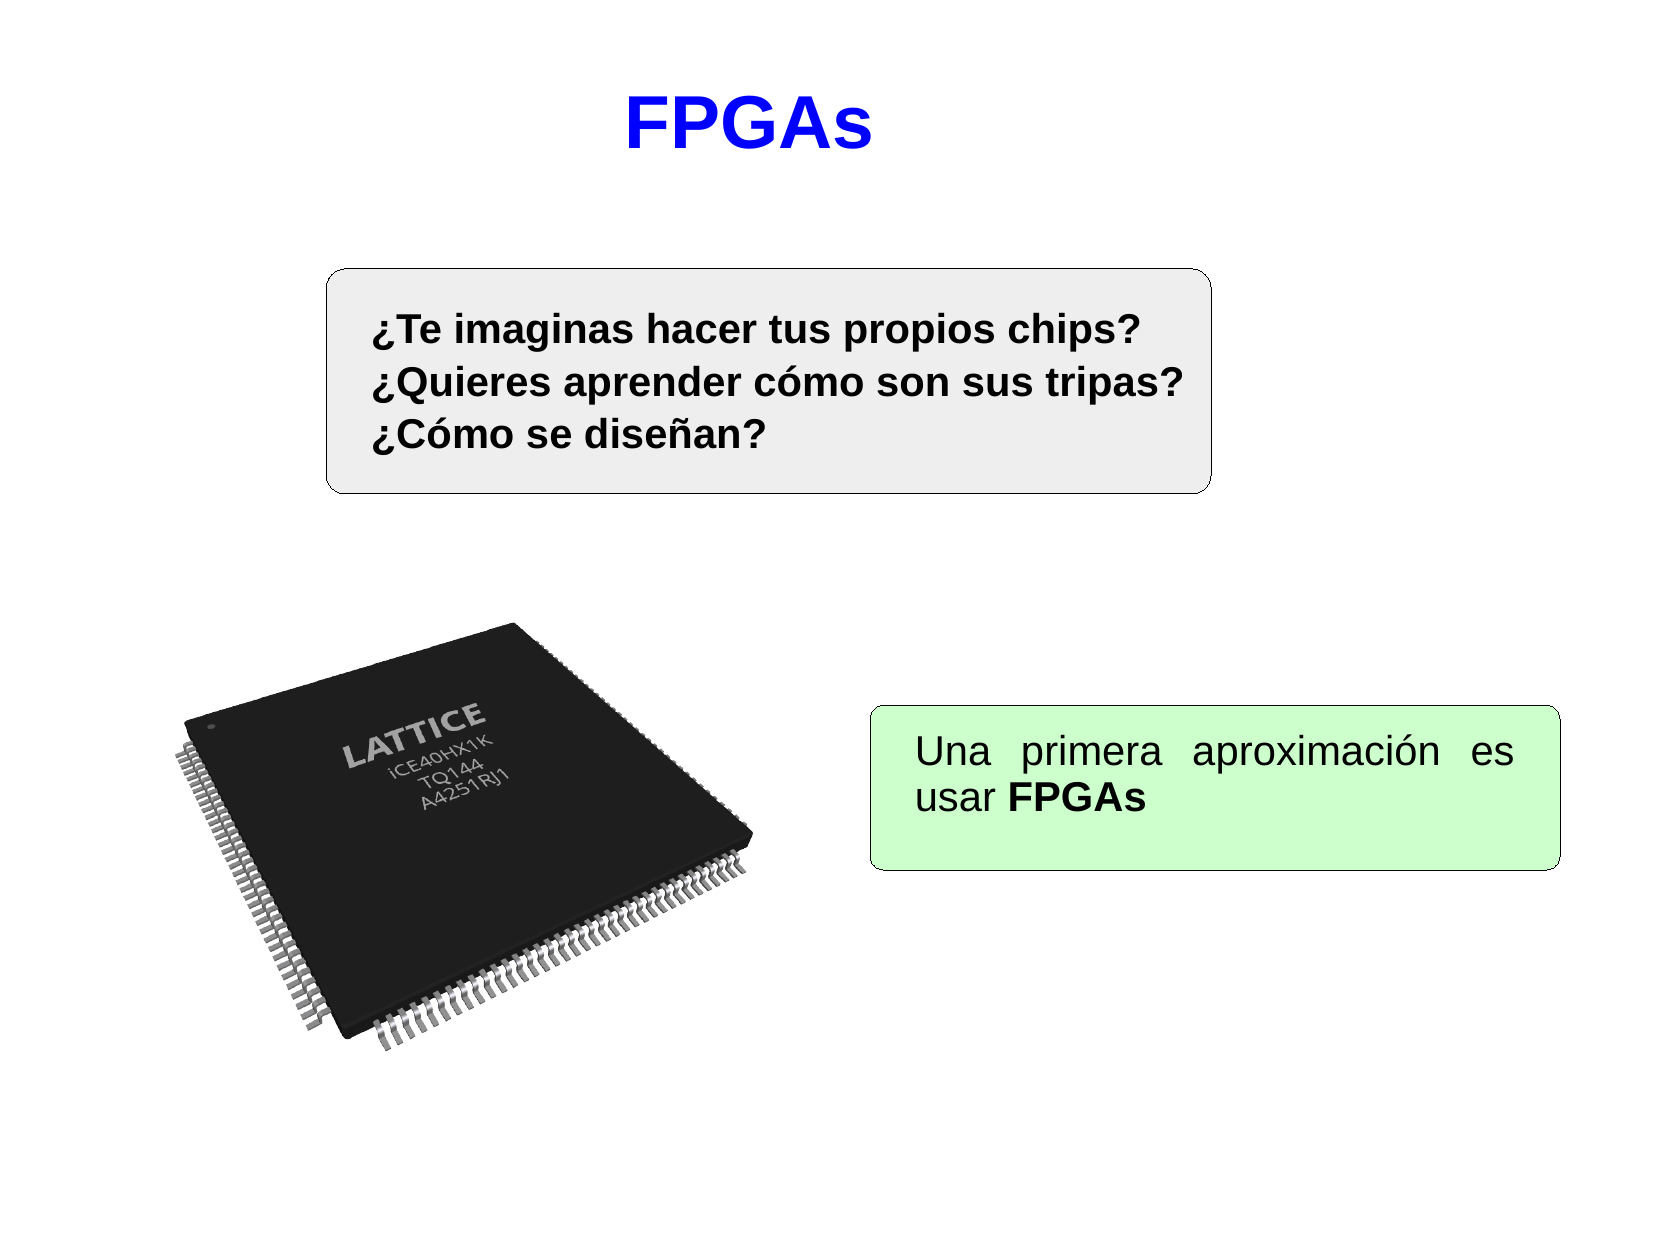

FPGAs
¿Te imaginas hacer tus propios chips?
¿Quieres aprender cómo son sus tripas?
¿Cómo se diseñan?
Una primera aproximación es usar FPGAs